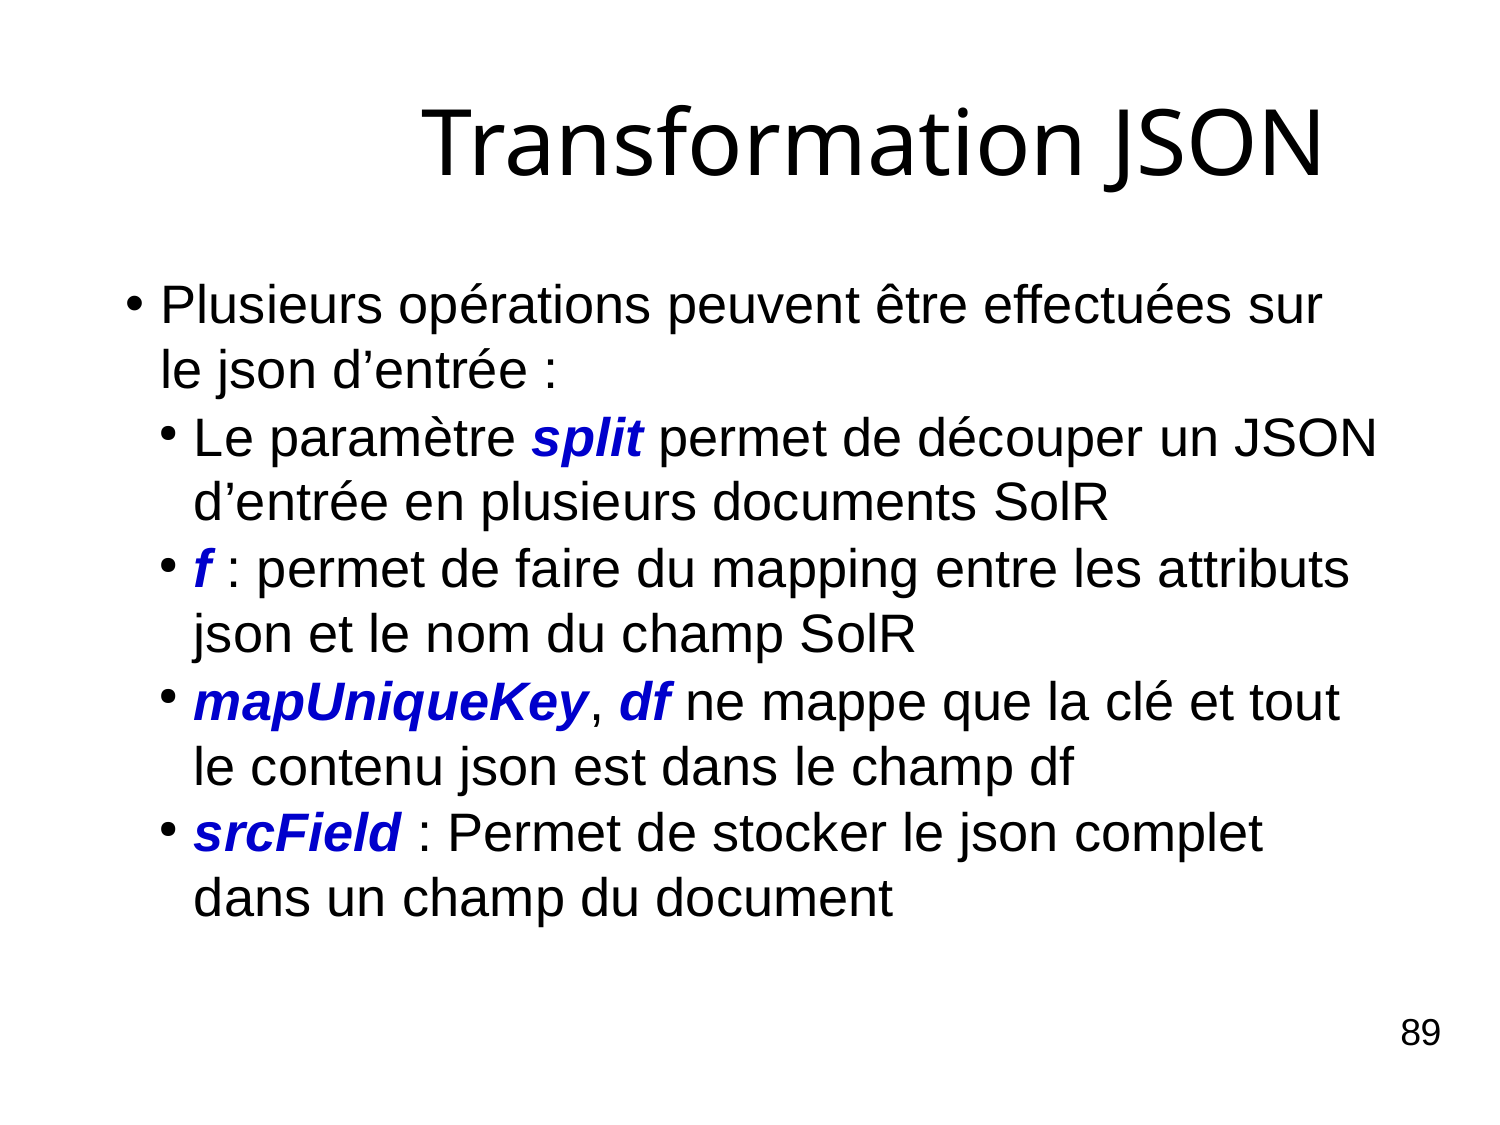

# Transformation JSON
Plusieurs opérations peuvent être effectuées sur le json d’entrée :
Le paramètre split permet de découper un JSON d’entrée en plusieurs documents SolR
f : permet de faire du mapping entre les attributs json et le nom du champ SolR
mapUniqueKey, df ne mappe que la clé et tout le contenu json est dans le champ df
srcField : Permet de stocker le json complet dans un champ du document
89